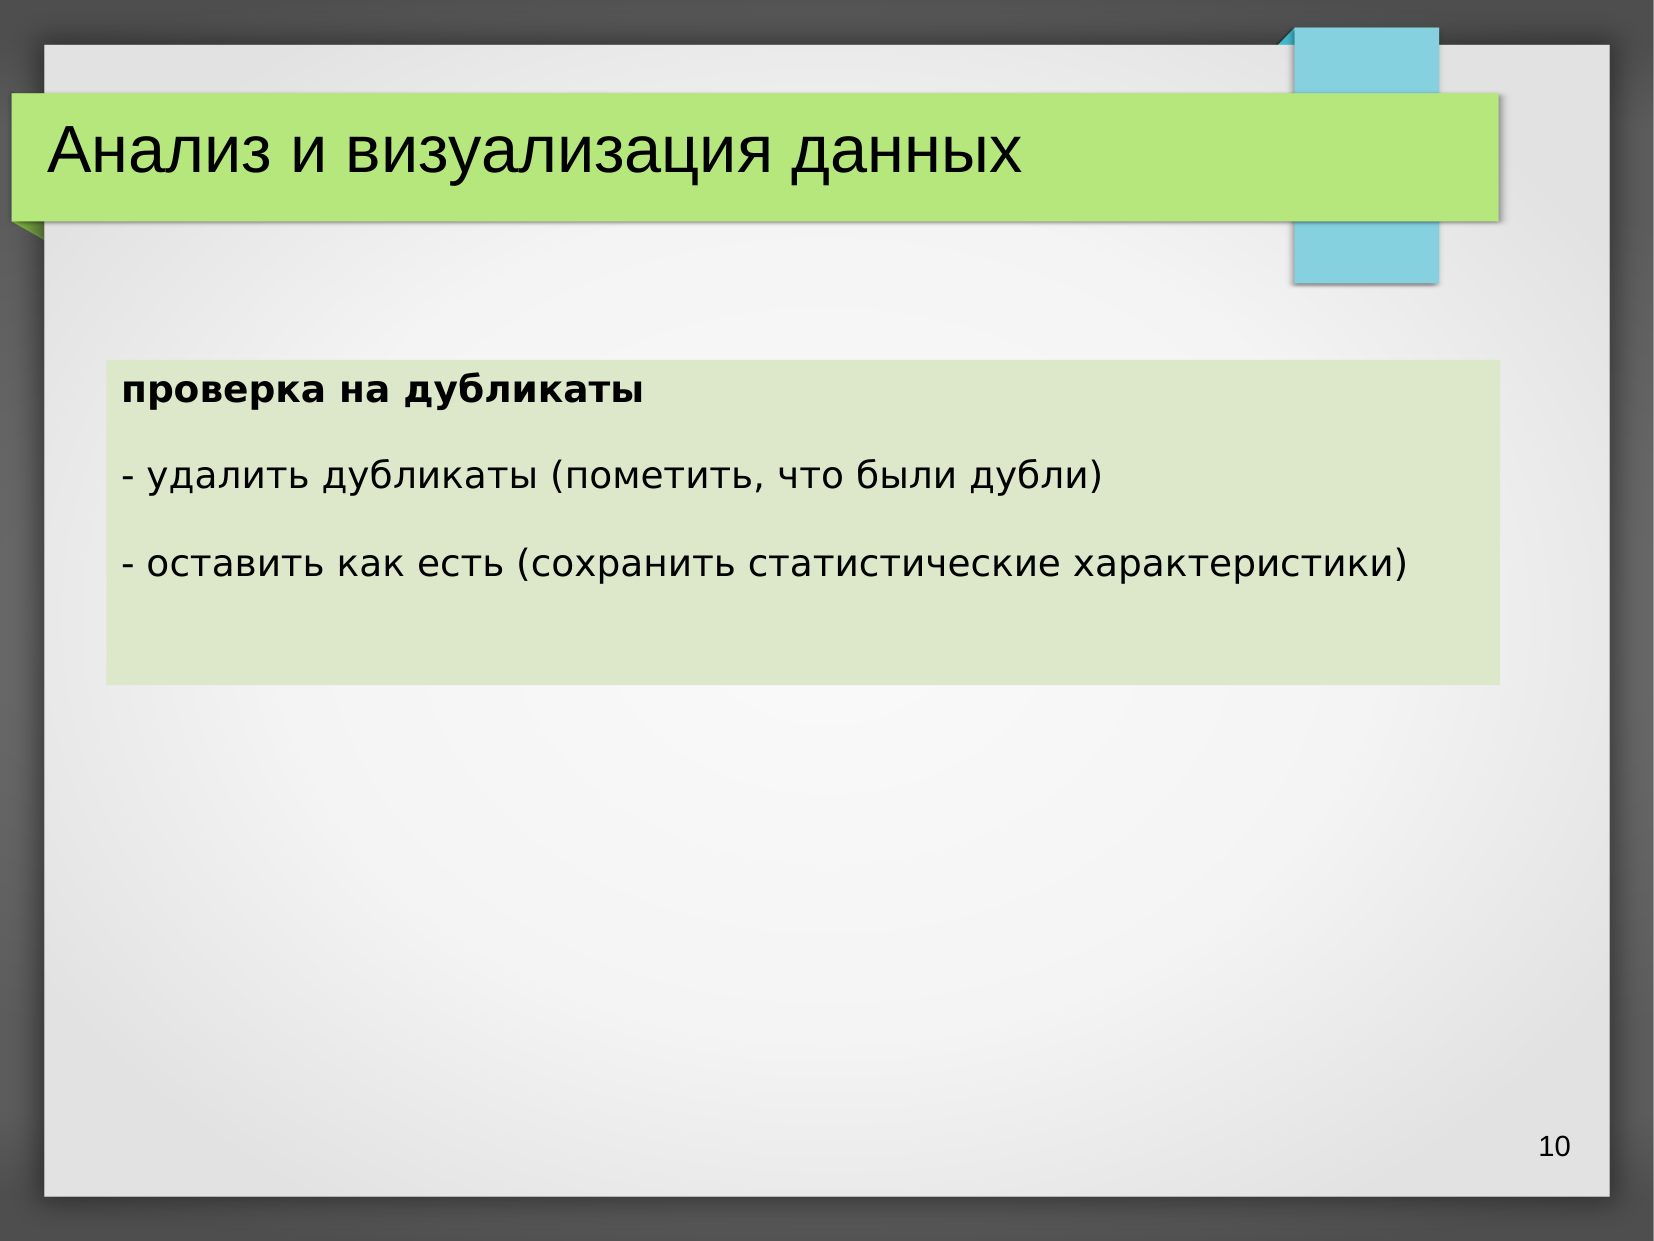

# Анализ и визуализация данных
проверка на дубликаты
- удалить дубликаты (пометить, что были дубли)
- оставить как есть (сохранить статистические характеристики)
10